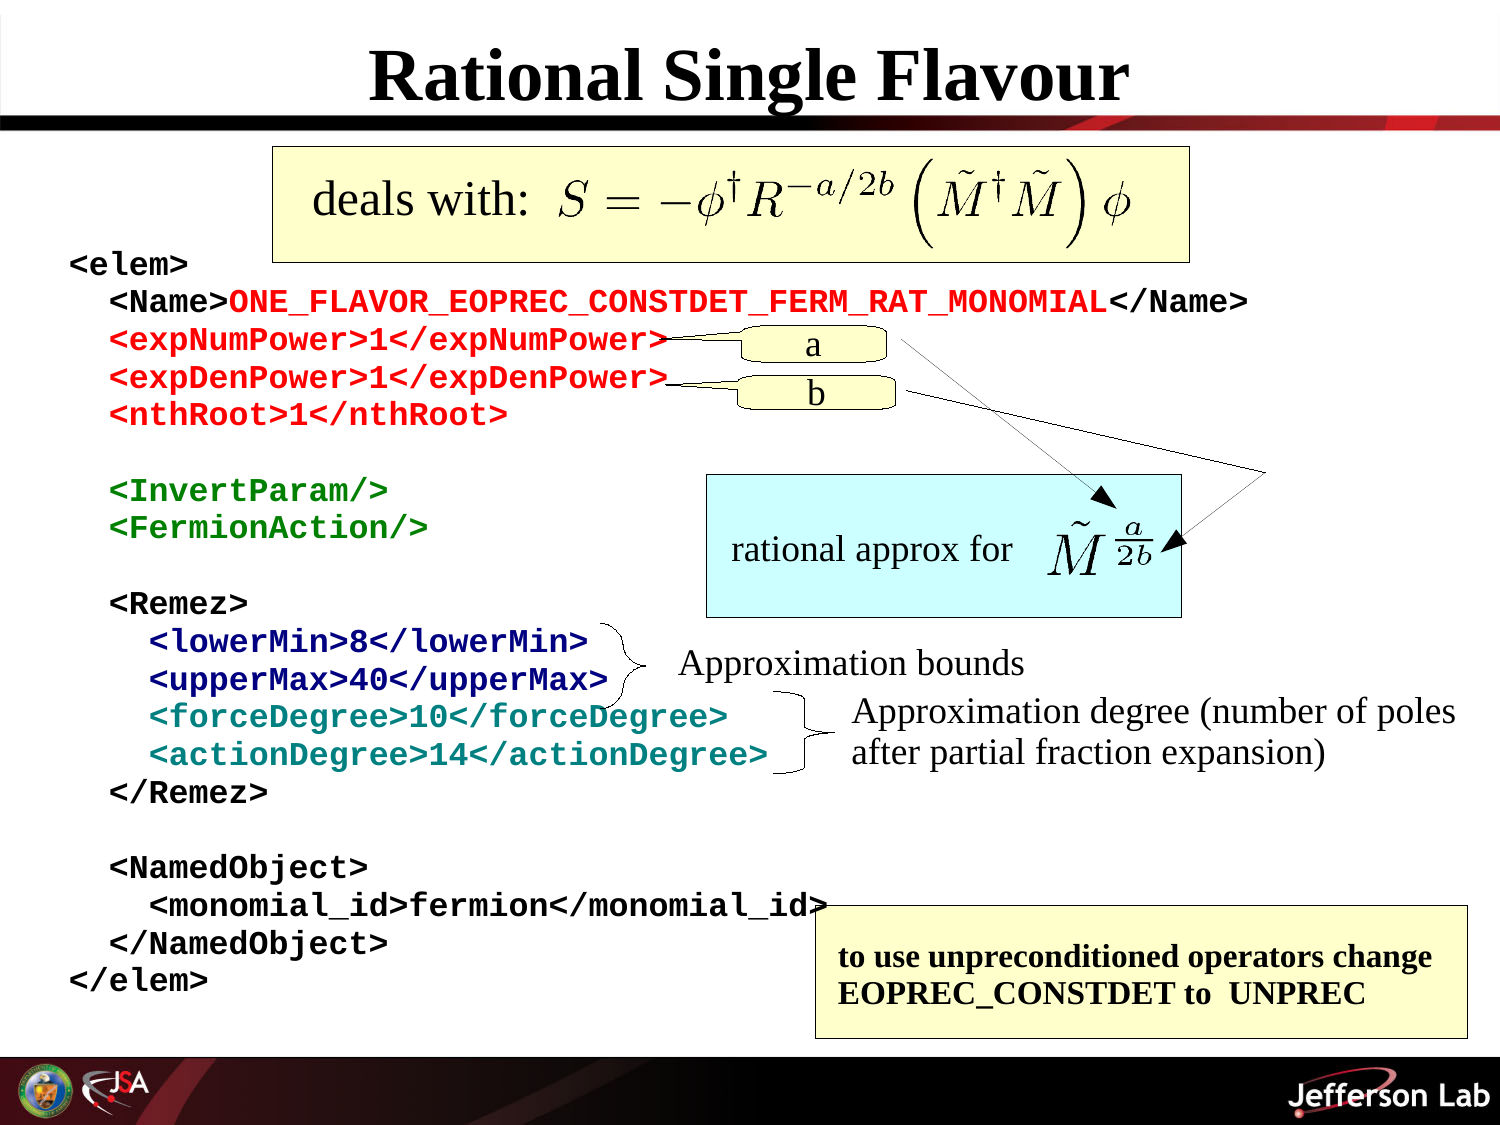

# Rational Single Flavour
deals with:
<elem>
 <Name>ONE_FLAVOR_EOPREC_CONSTDET_FERM_RAT_MONOMIAL</Name>
 <expNumPower>1</expNumPower>
 <expDenPower>1</expDenPower>
 <nthRoot>1</nthRoot>
 <InvertParam/>
 <FermionAction/>
 <Remez>
 <lowerMin>8</lowerMin>
 <upperMax>40</upperMax>
 <forceDegree>10</forceDegree>
 <actionDegree>14</actionDegree>
 </Remez>
 <NamedObject>
 <monomial_id>fermion</monomial_id>
 </NamedObject>
</elem>
a
b
rational approx for
Approximation bounds
Approximation degree (number of poles after partial fraction expansion)
to use unpreconditioned operators change EOPREC_CONSTDET to UNPREC